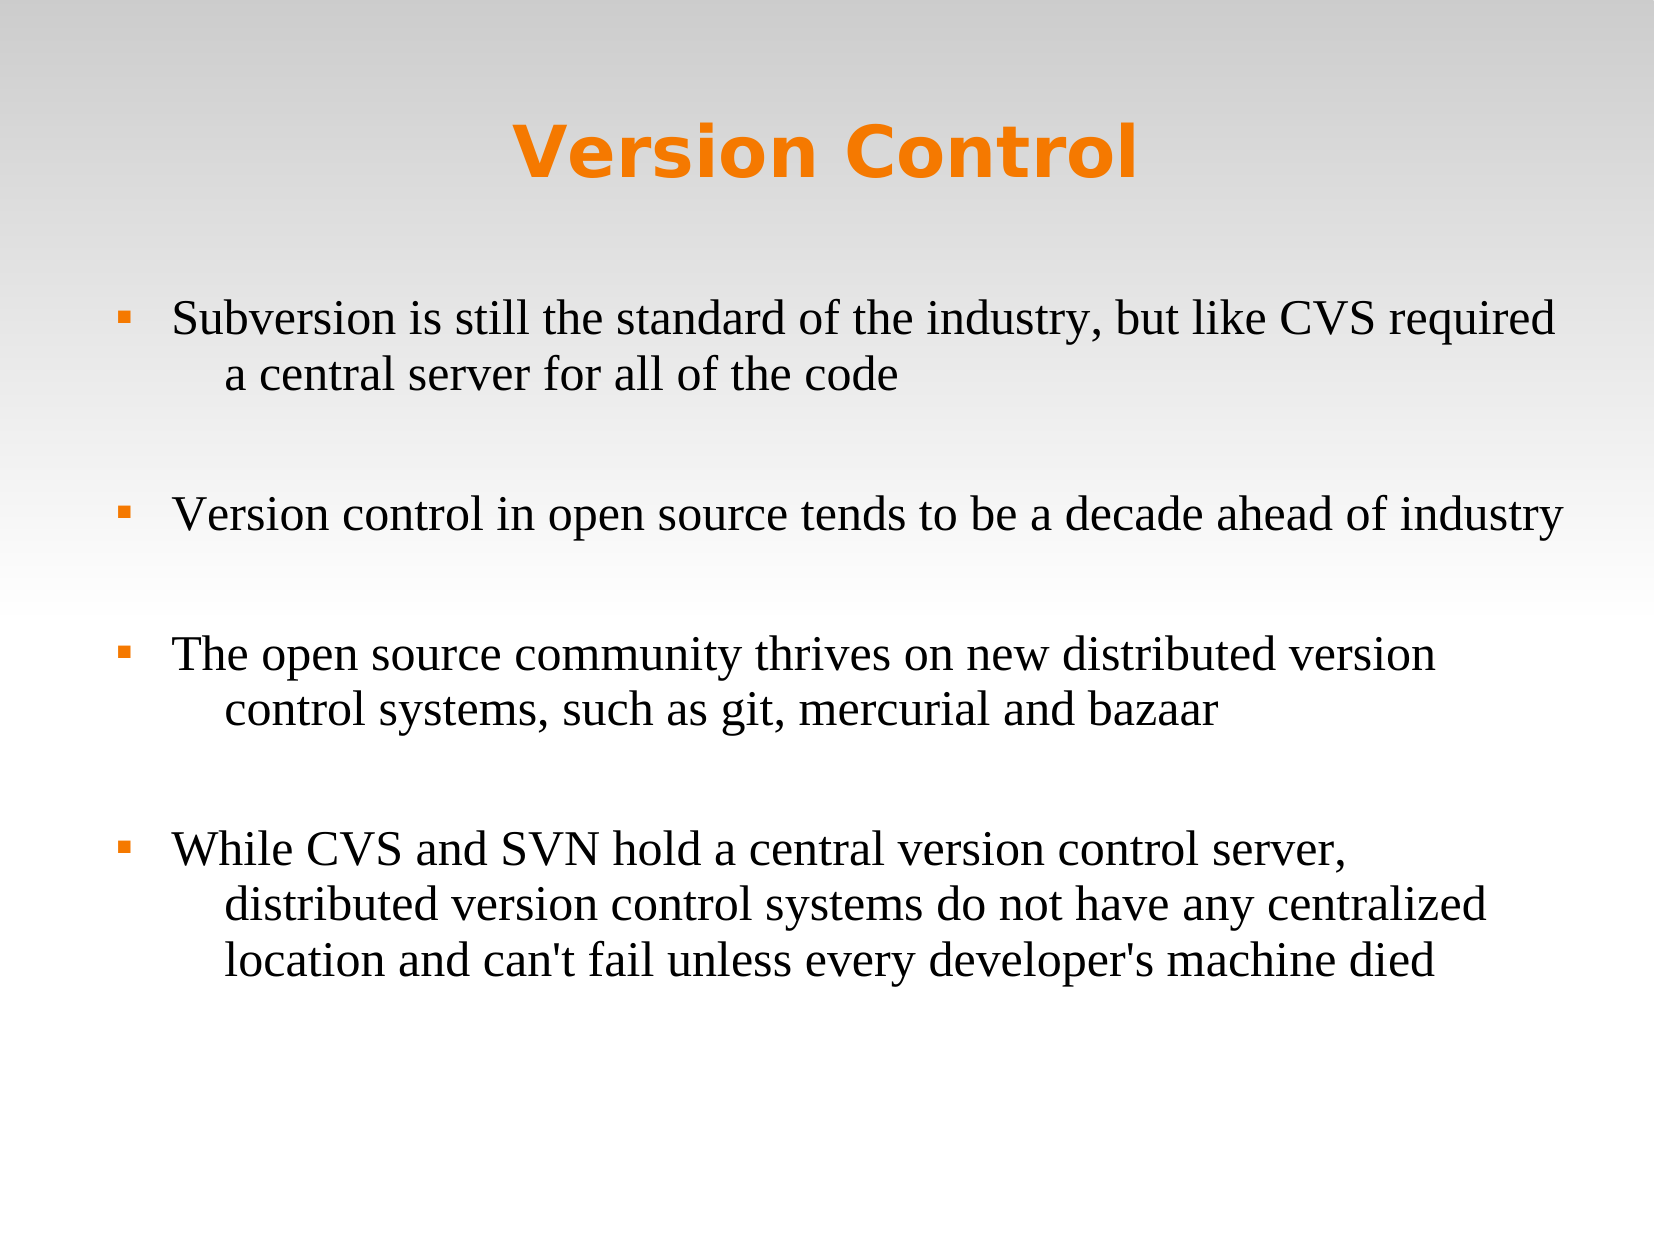

# Version Control
Subversion is still the standard of the industry, but like CVS required a central server for all of the code
Version control in open source tends to be a decade ahead of industry
The open source community thrives on new distributed version control systems, such as git, mercurial and bazaar
While CVS and SVN hold a central version control server, distributed version control systems do not have any centralized location and can't fail unless every developer's machine died